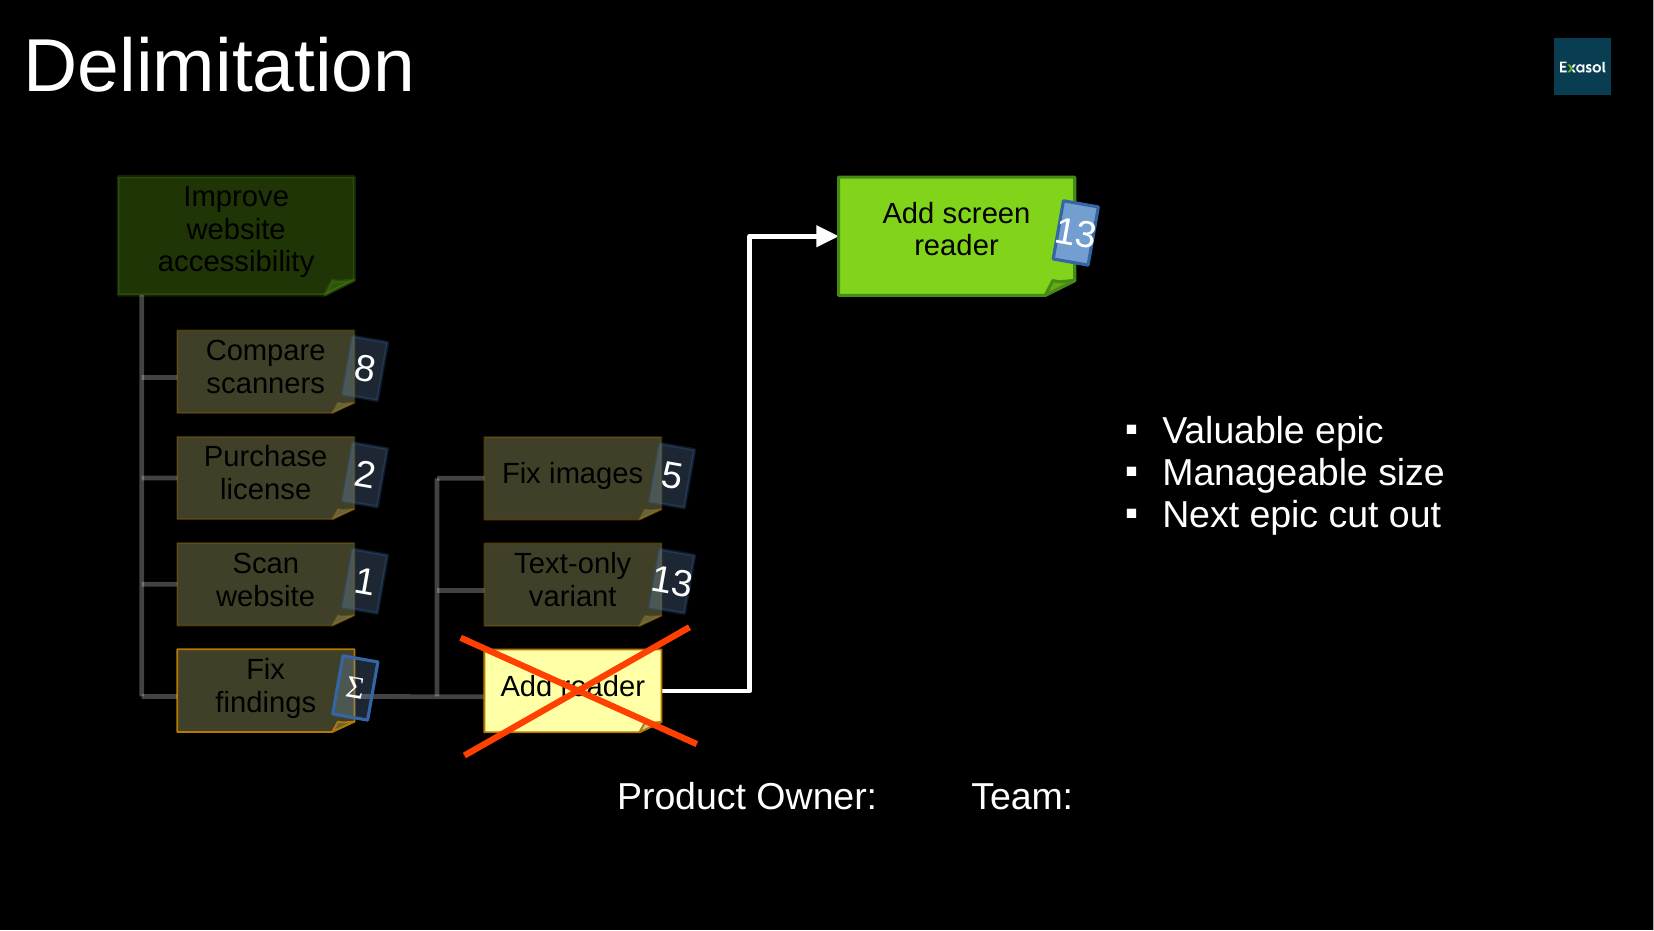

# Delimitation
Improve website accessibility
Add screen reader
13
Compare scanners
8
Valuable epic
Manageable size
Next epic cut out
Purchase license
Fix images
2
5
Scan website
Text-only variant
1
13
Fix findings
Add reader
Σ
Product Owner: 	Team: